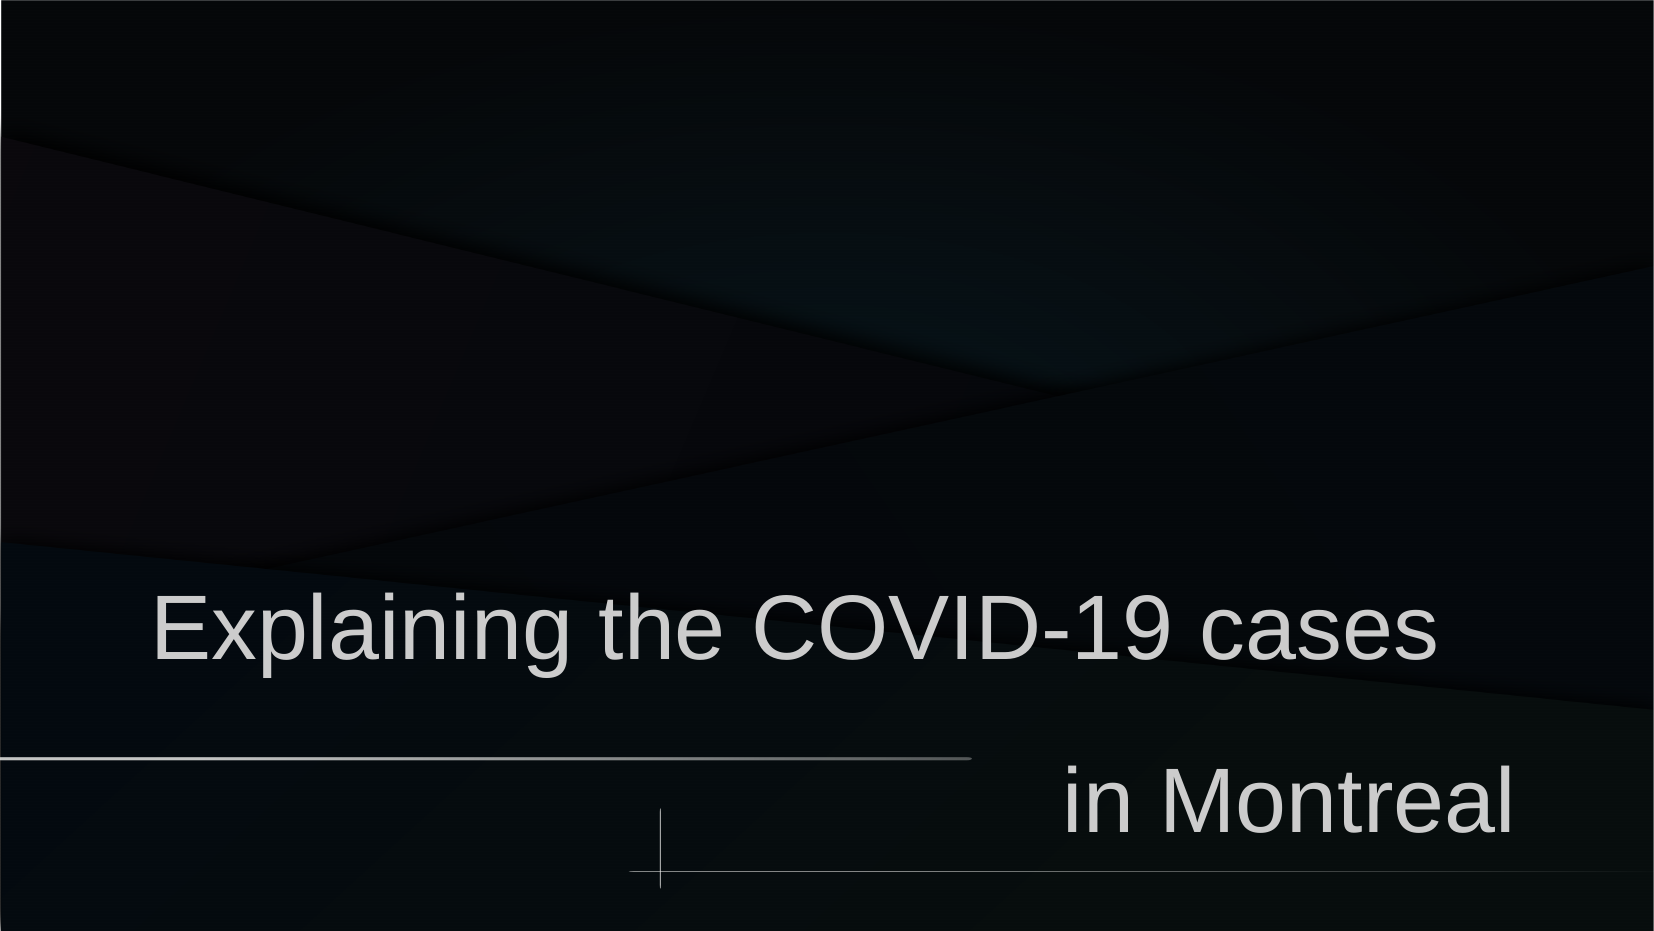

# Explaining the COVID-19 cases
in Montreal